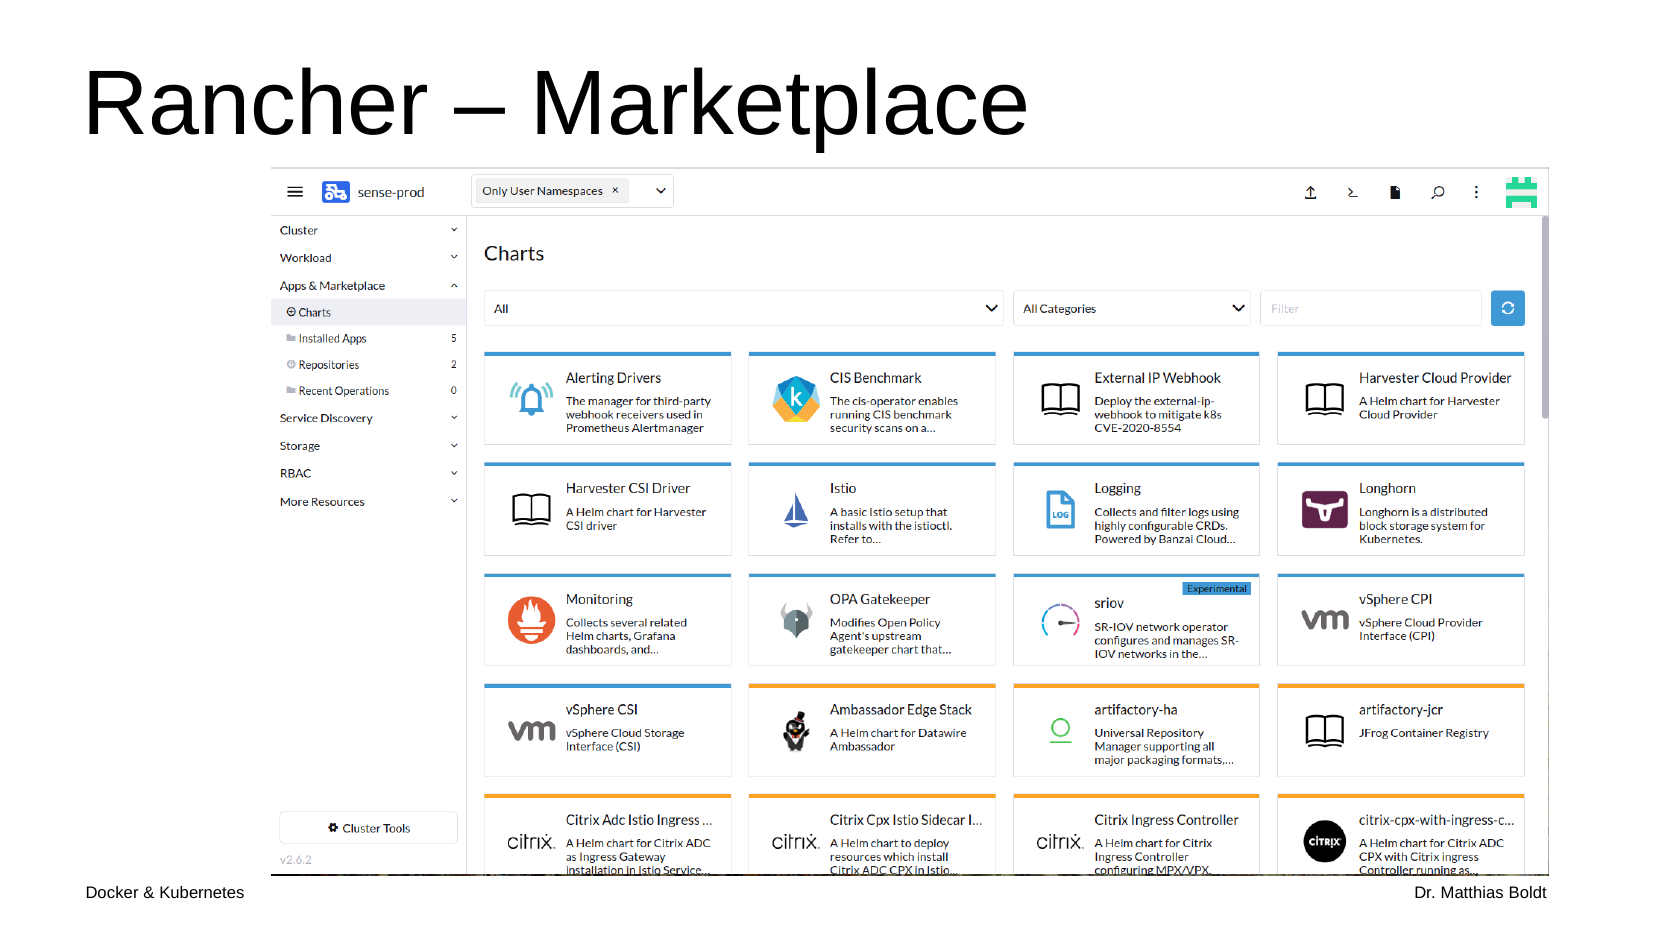

# Rancher – Marketplace
Docker & Kubernetes																Dr. Matthias Boldt